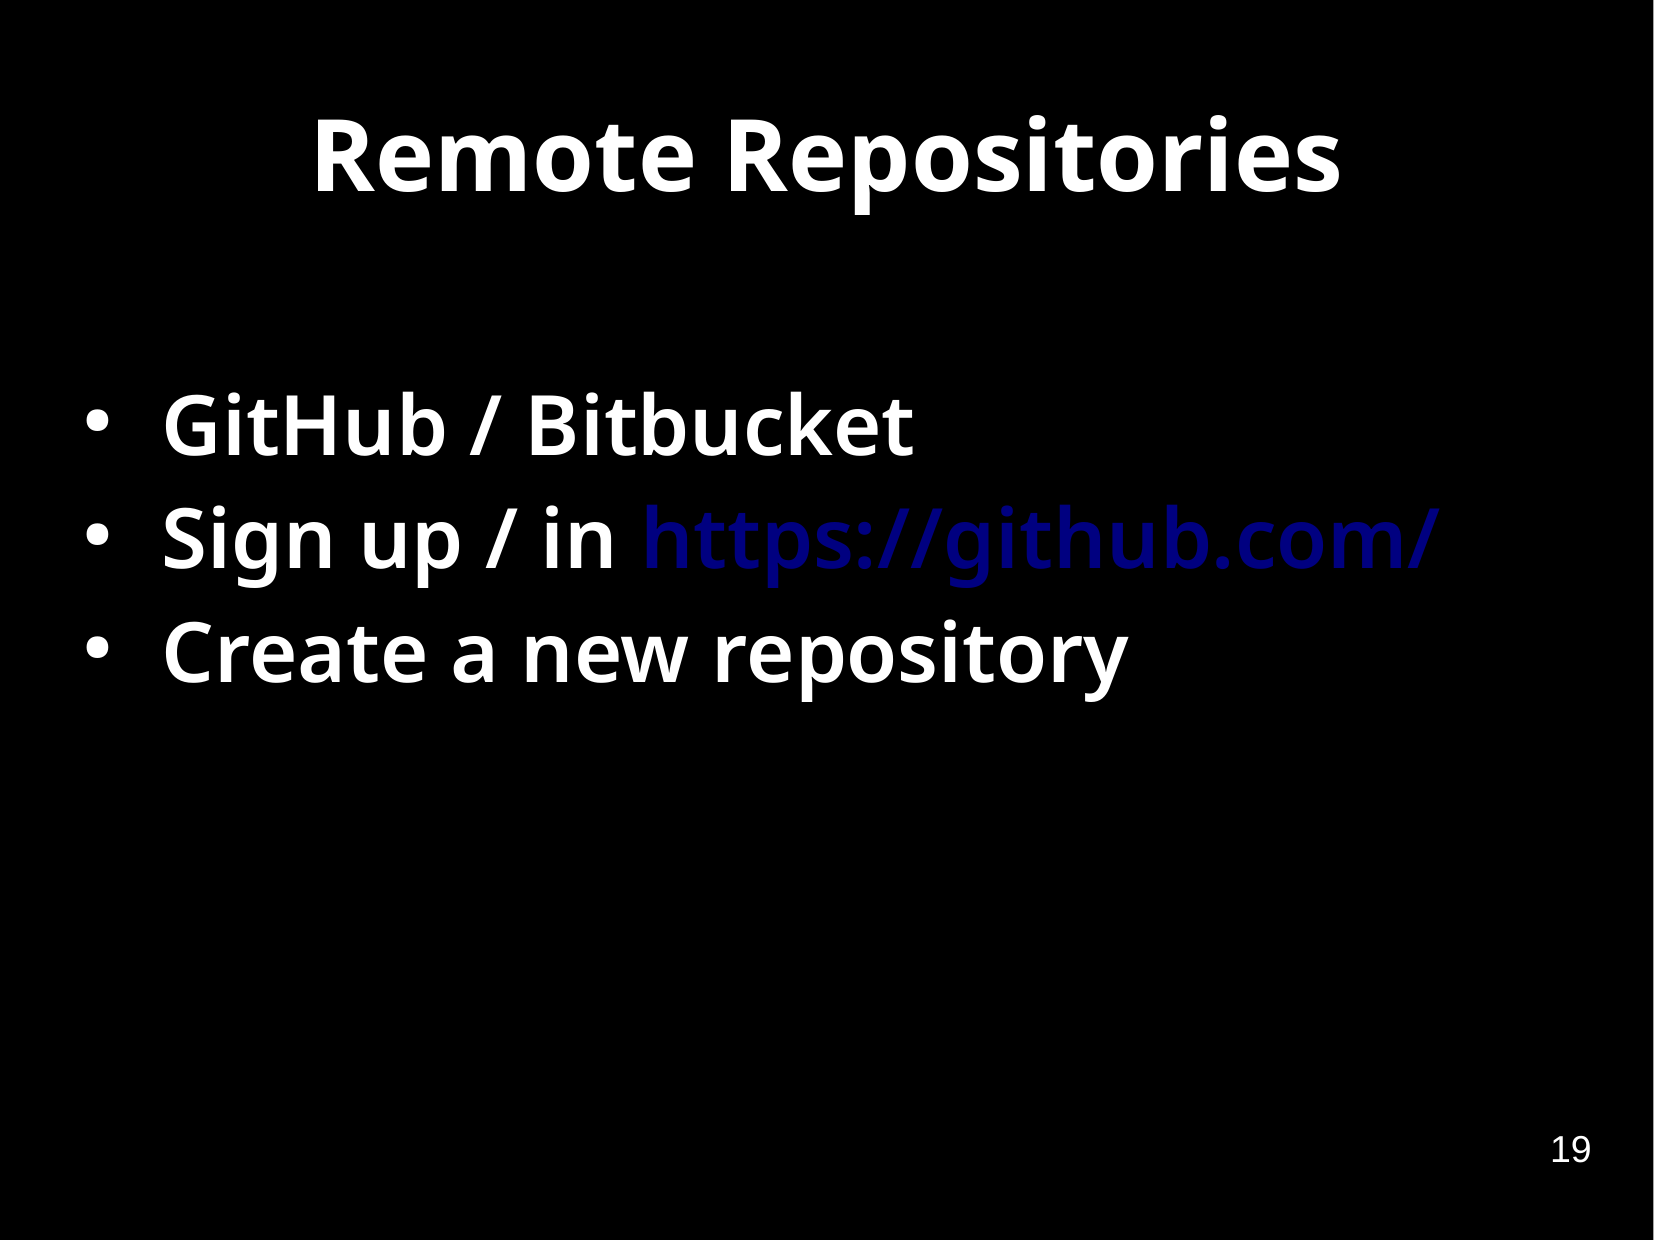

# Remote Repositories
 GitHub / Bitbucket
 Sign up / in https://github.com/
 Create a new repository
19